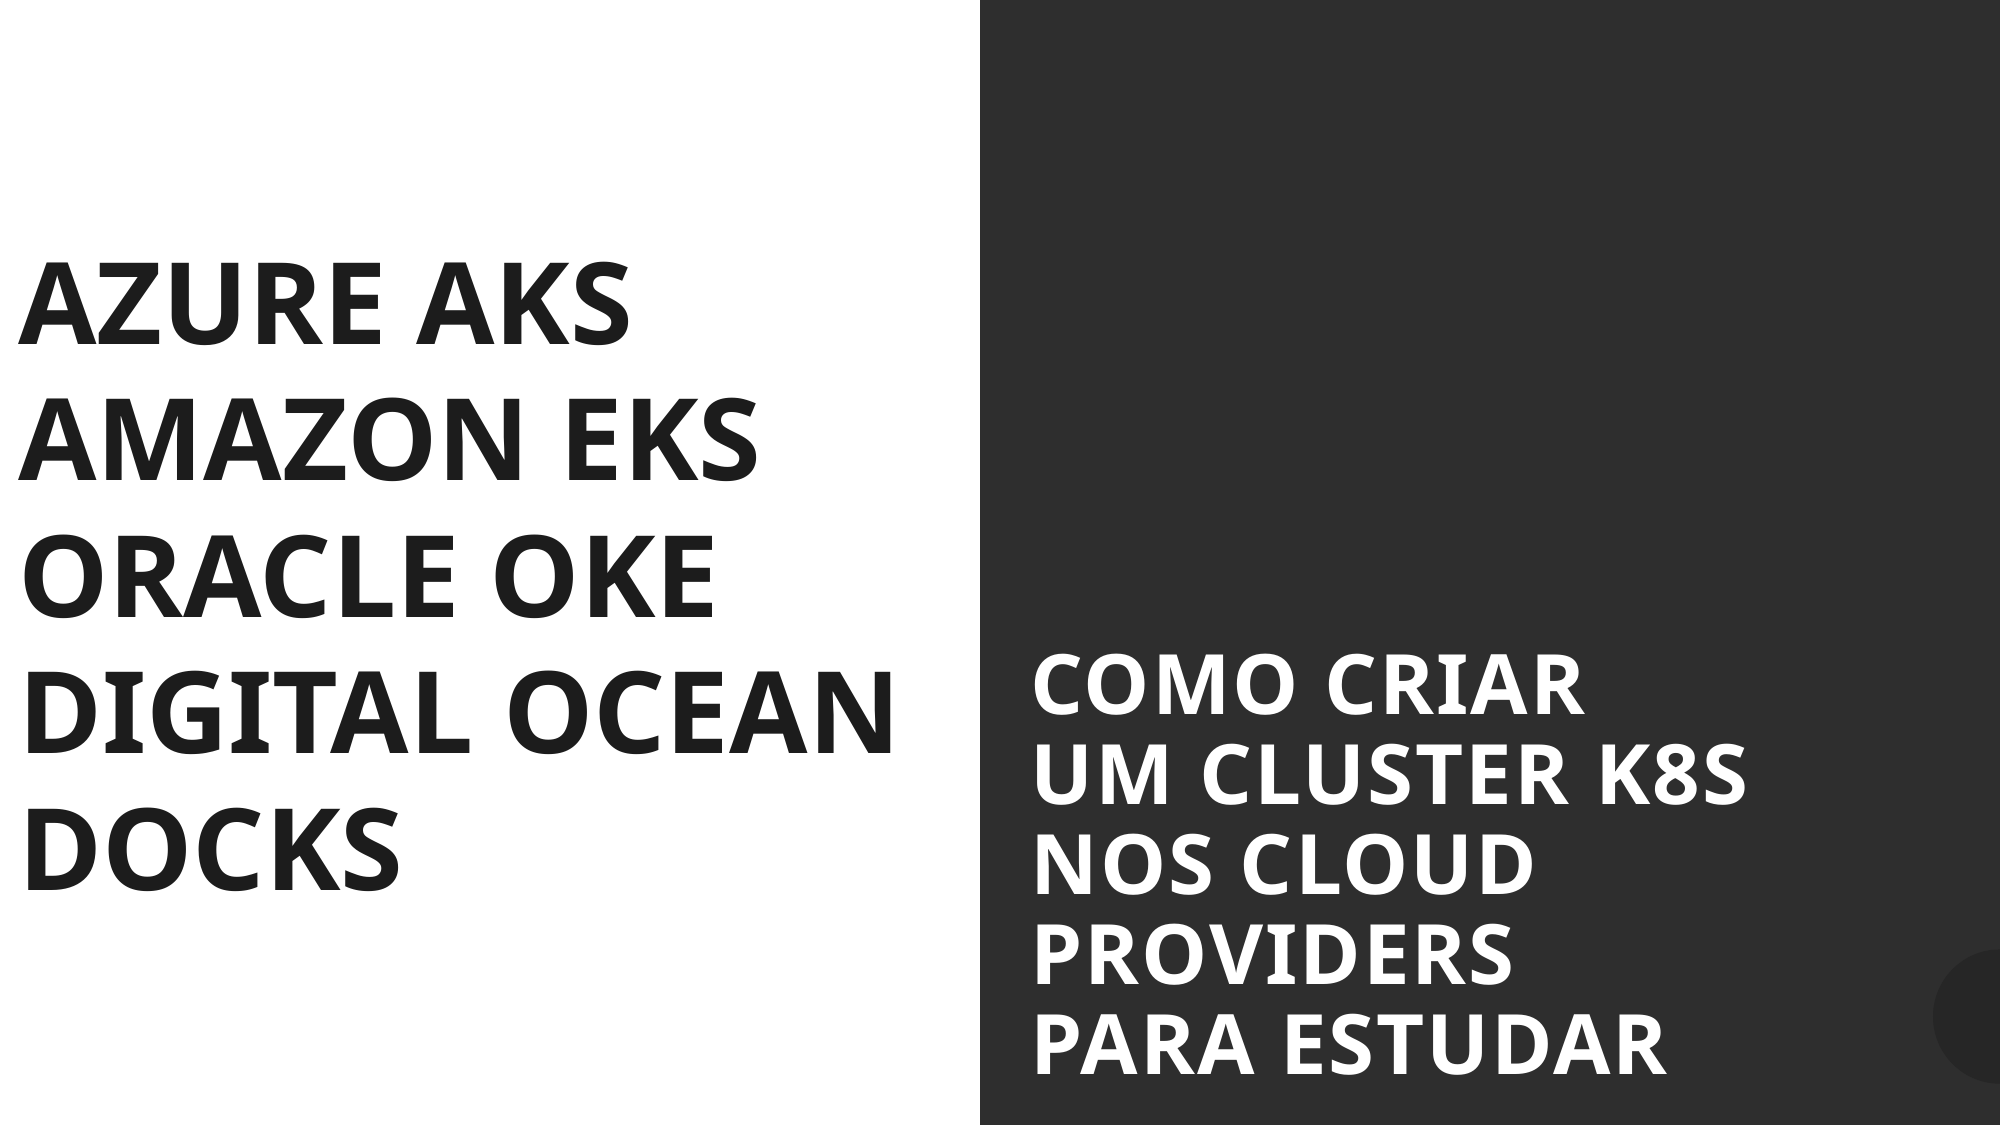

AZURE AKS
AMAZON EKS
ORACLE OKE
DIGITAL OCEAN DOCKS
# COMO CRIAR UM CLUSTER K8S NOS CLOUD PROVIDERS PARA ESTUDAR